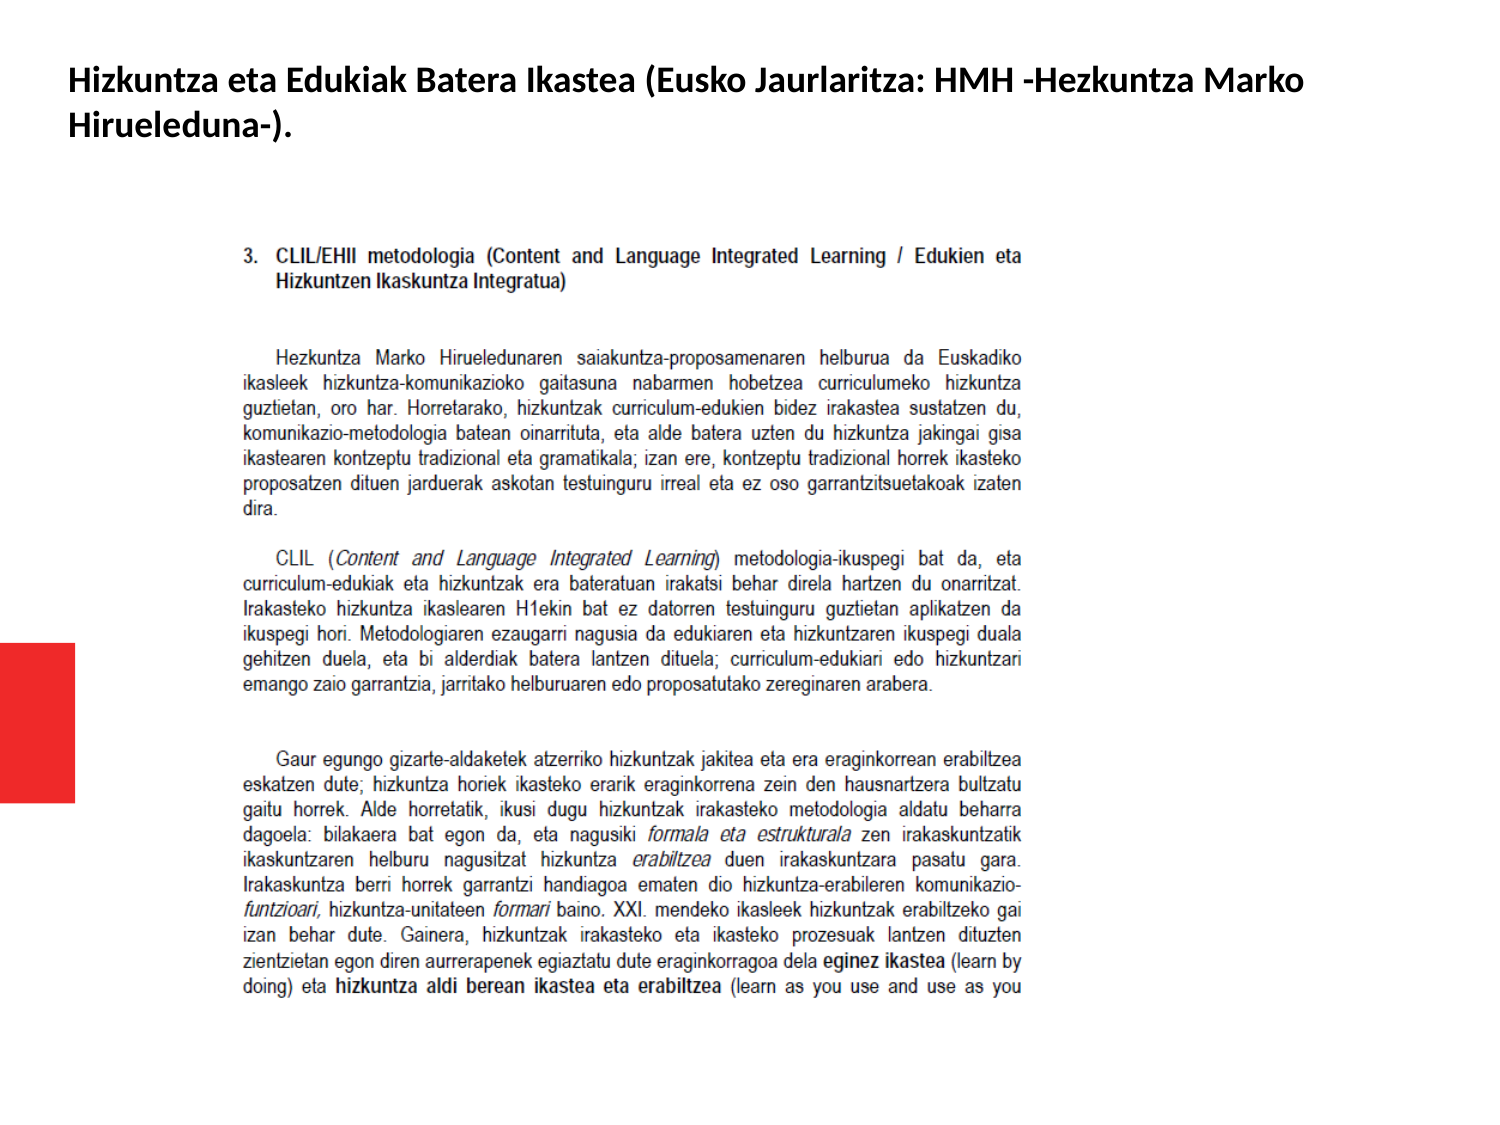

# Hizkuntza eta Edukiak Batera Ikastea (Eusko Jaurlaritza: HMH -Hezkuntza Marko Hirueleduna-).